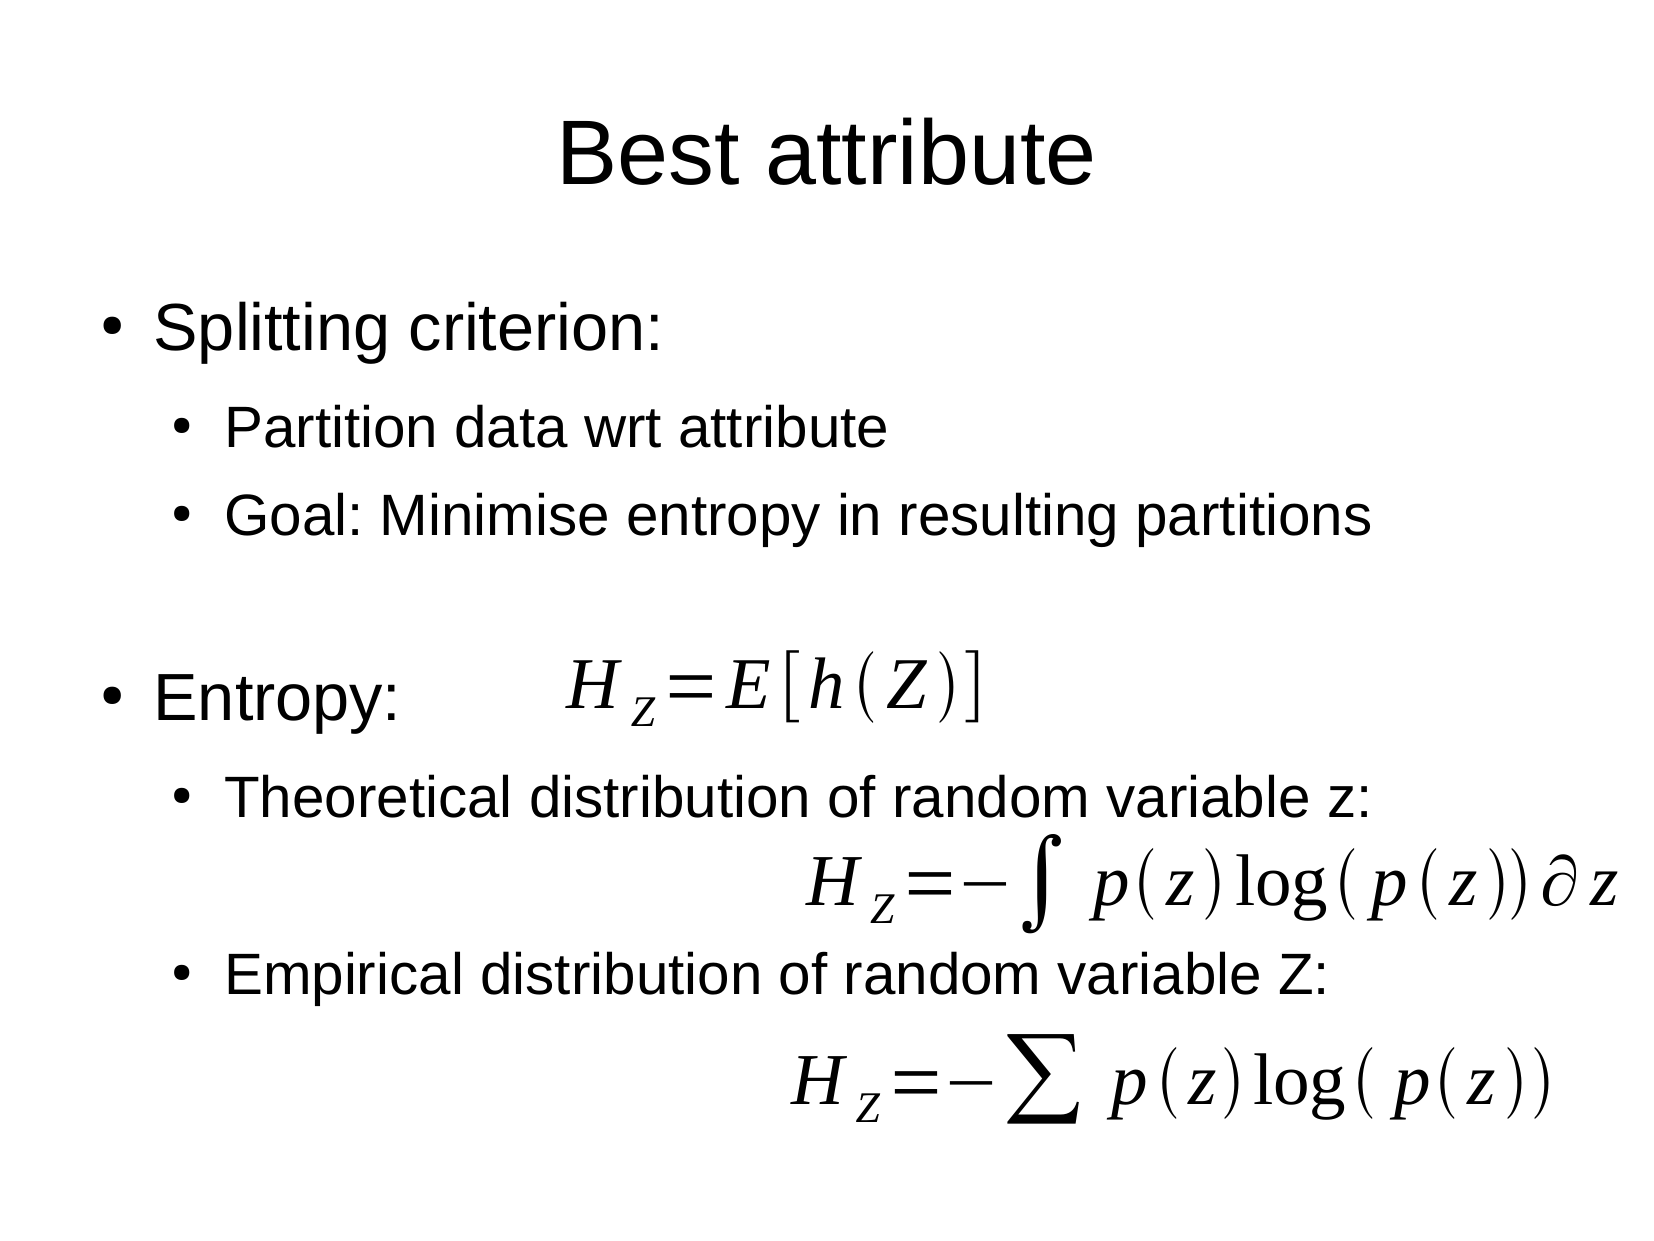

# Best attribute
Splitting criterion:
Partition data wrt attribute
Goal: Minimise entropy in resulting partitions
Entropy:
Theoretical distribution of random variable z:
Empirical distribution of random variable Z: